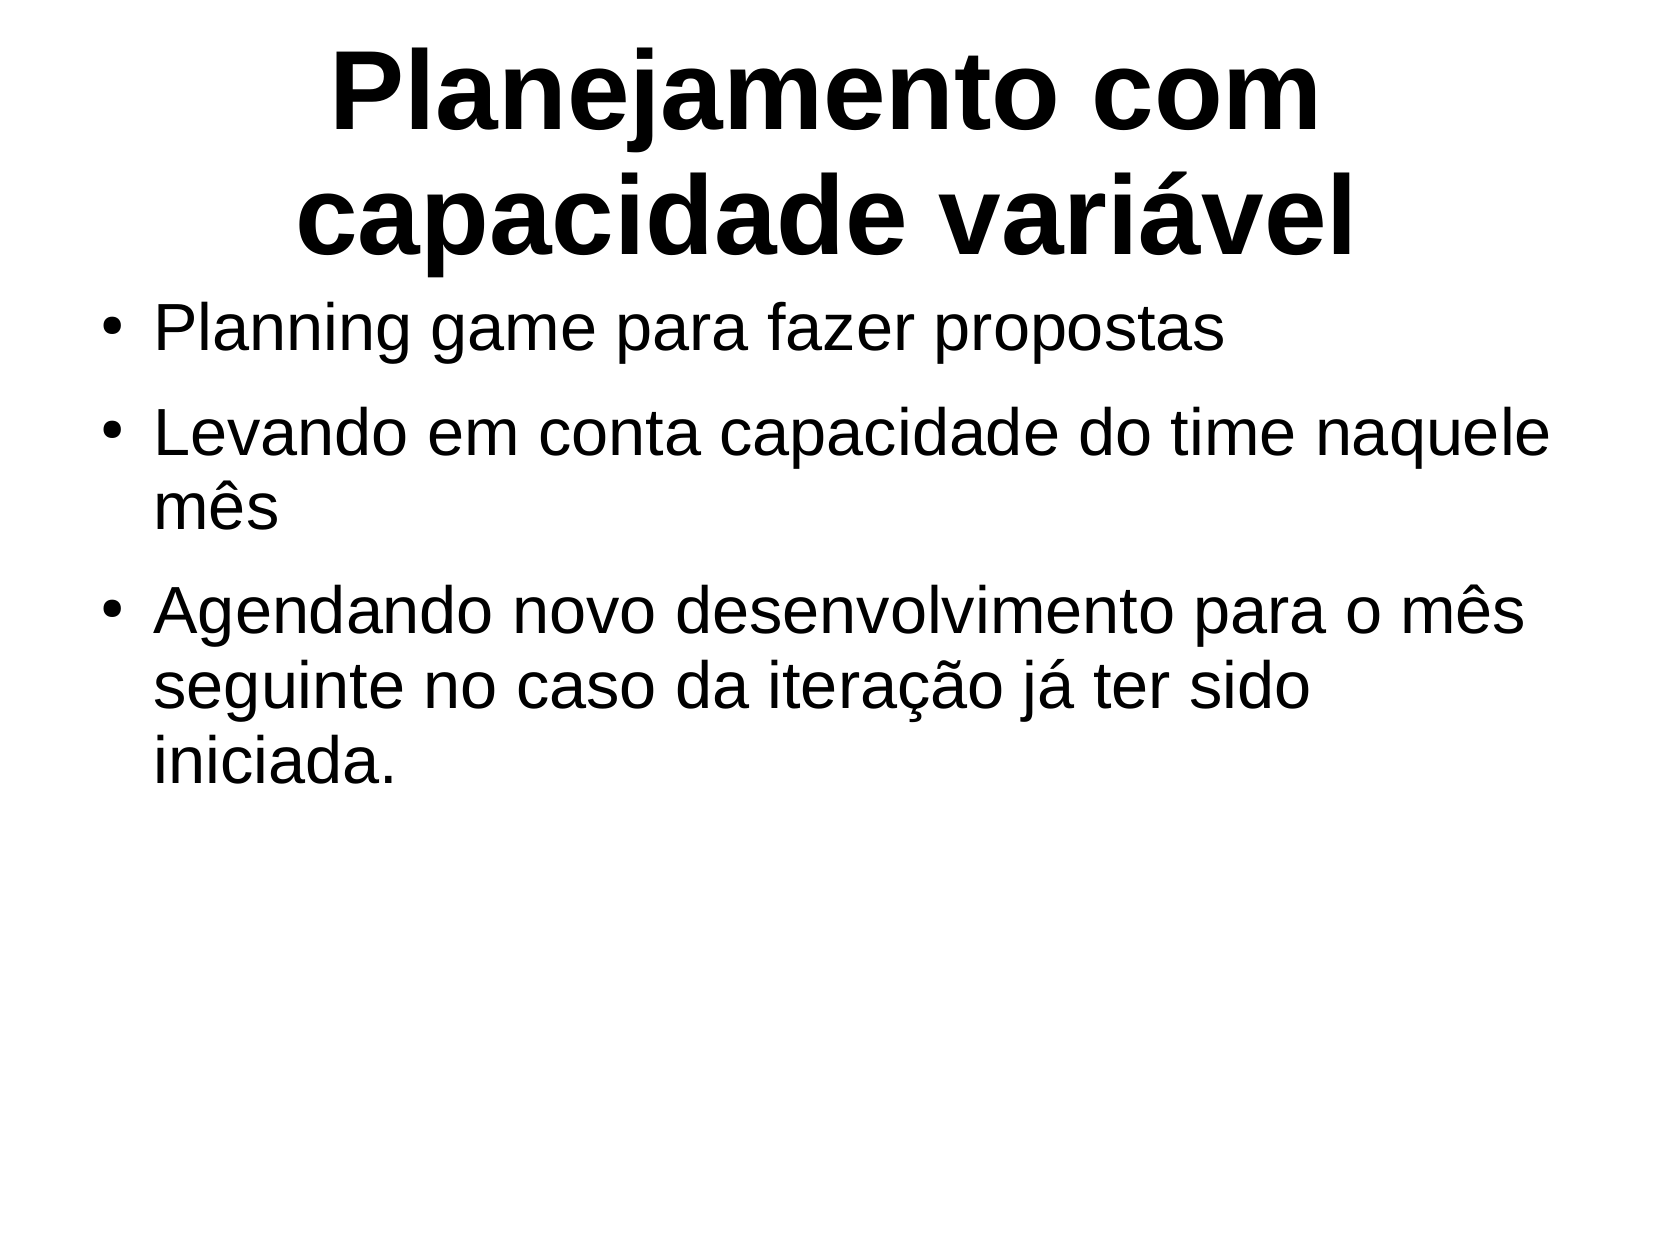

# Planejamento com capacidade variável
Planning game para fazer propostas
Levando em conta capacidade do time naquele mês
Agendando novo desenvolvimento para o mês seguinte no caso da iteração já ter sido iniciada.